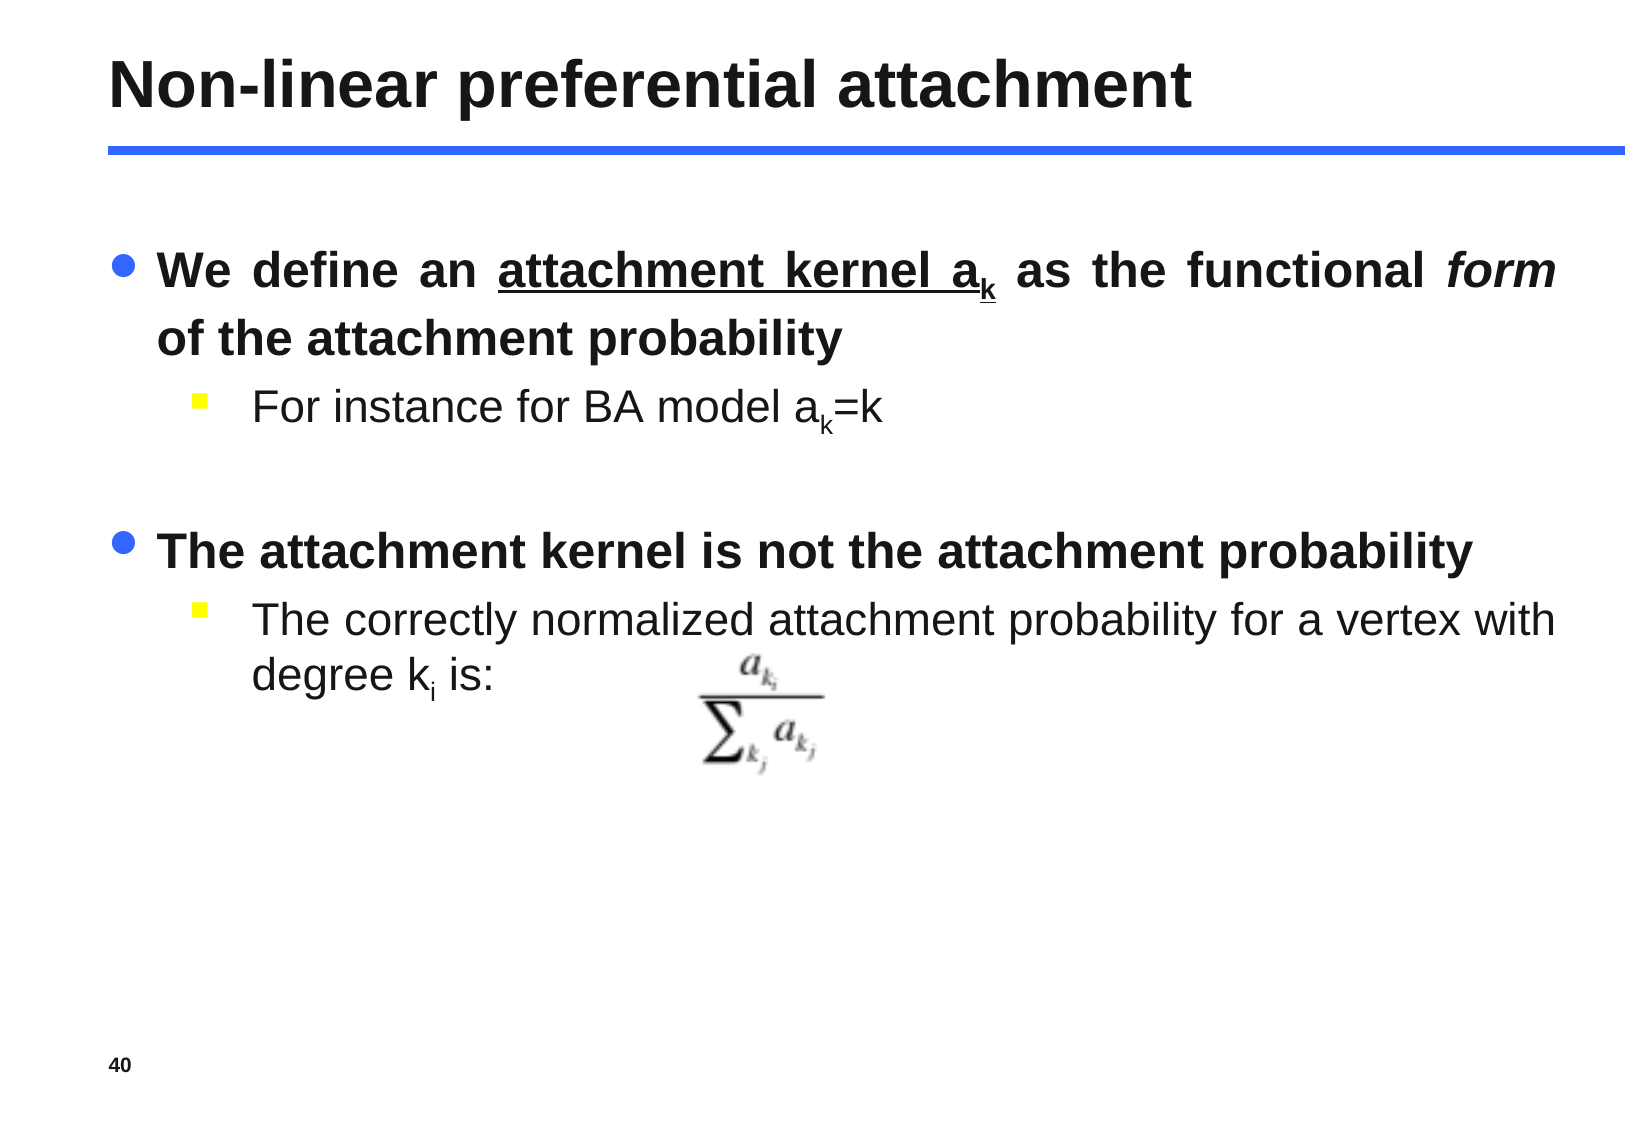

# Non-linear preferential attachment
We define an attachment kernel ak as the functional form of the attachment probability
For instance for BA model ak=k
The attachment kernel is not the attachment probability
The correctly normalized attachment probability for a vertex with degree ki is: